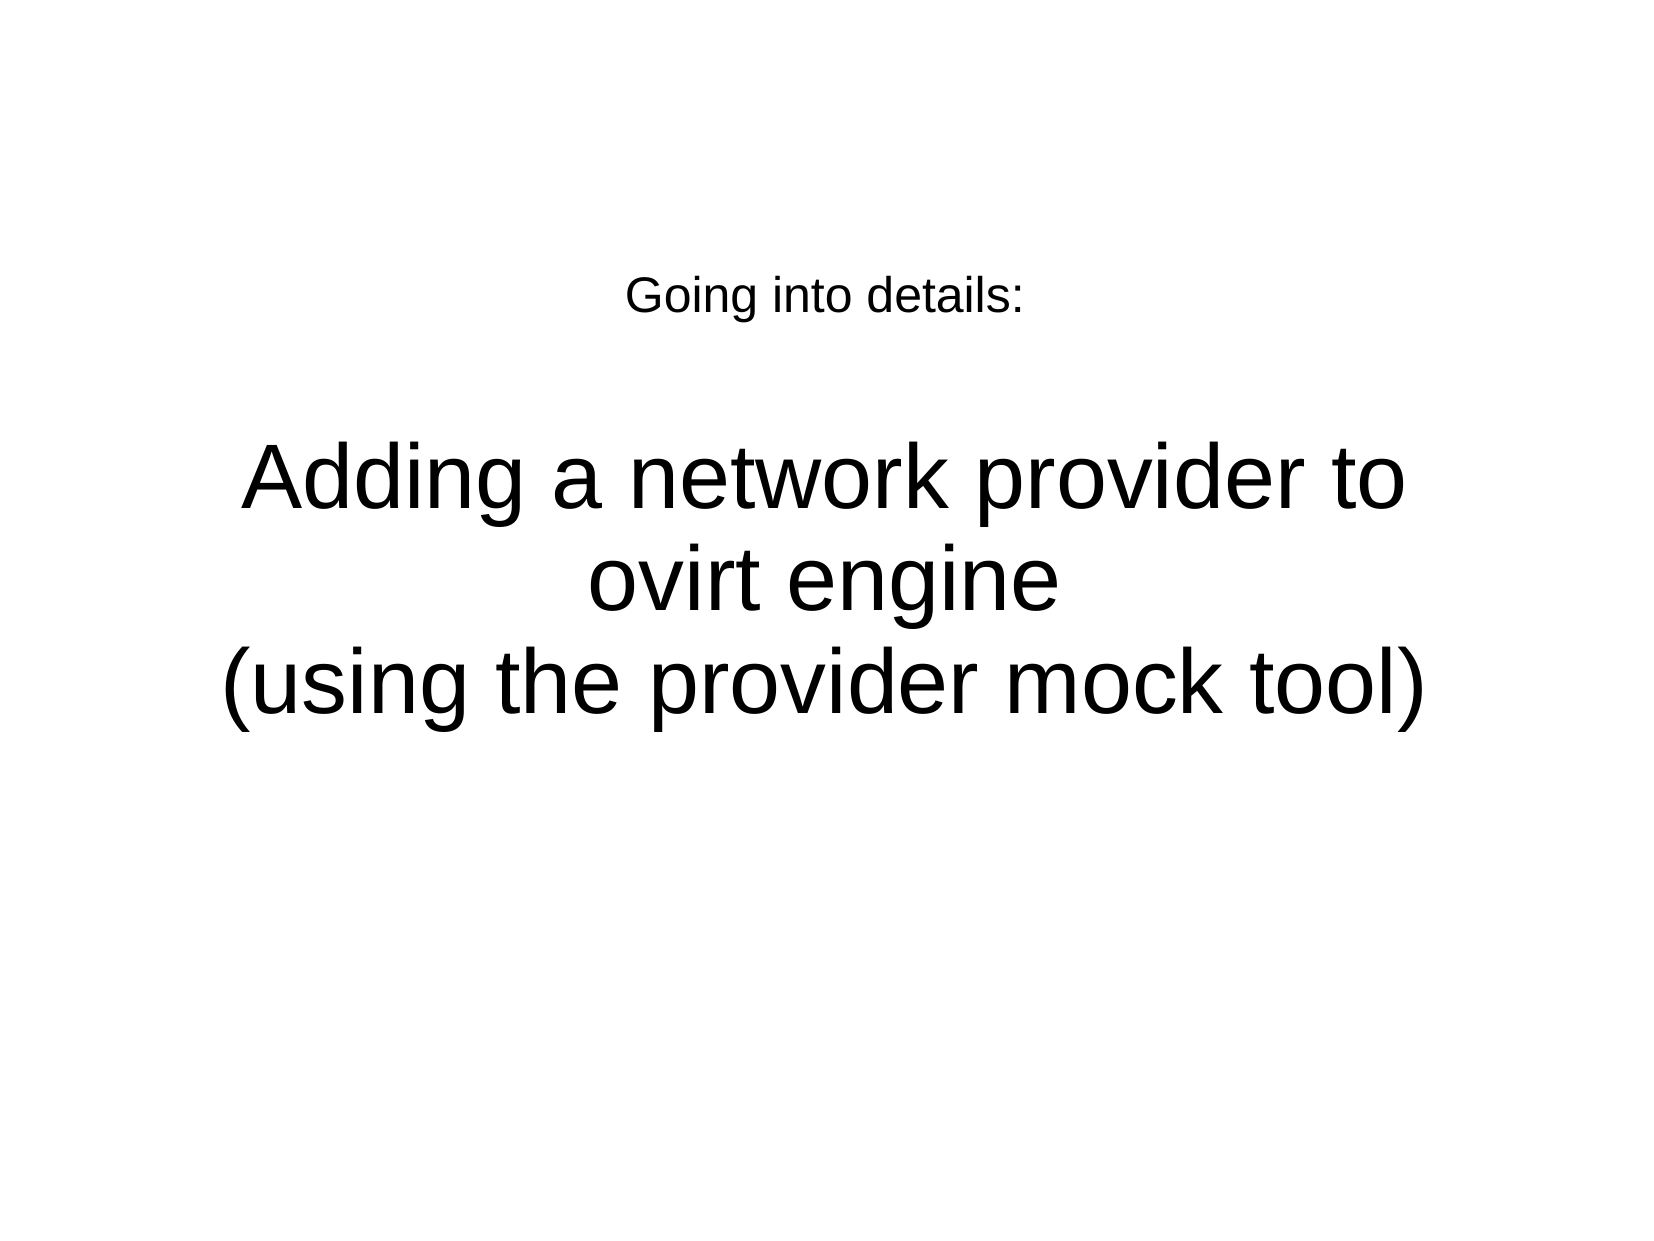

# Going into details: Adding a network provider to ovirt engine (using the provider mock tool)